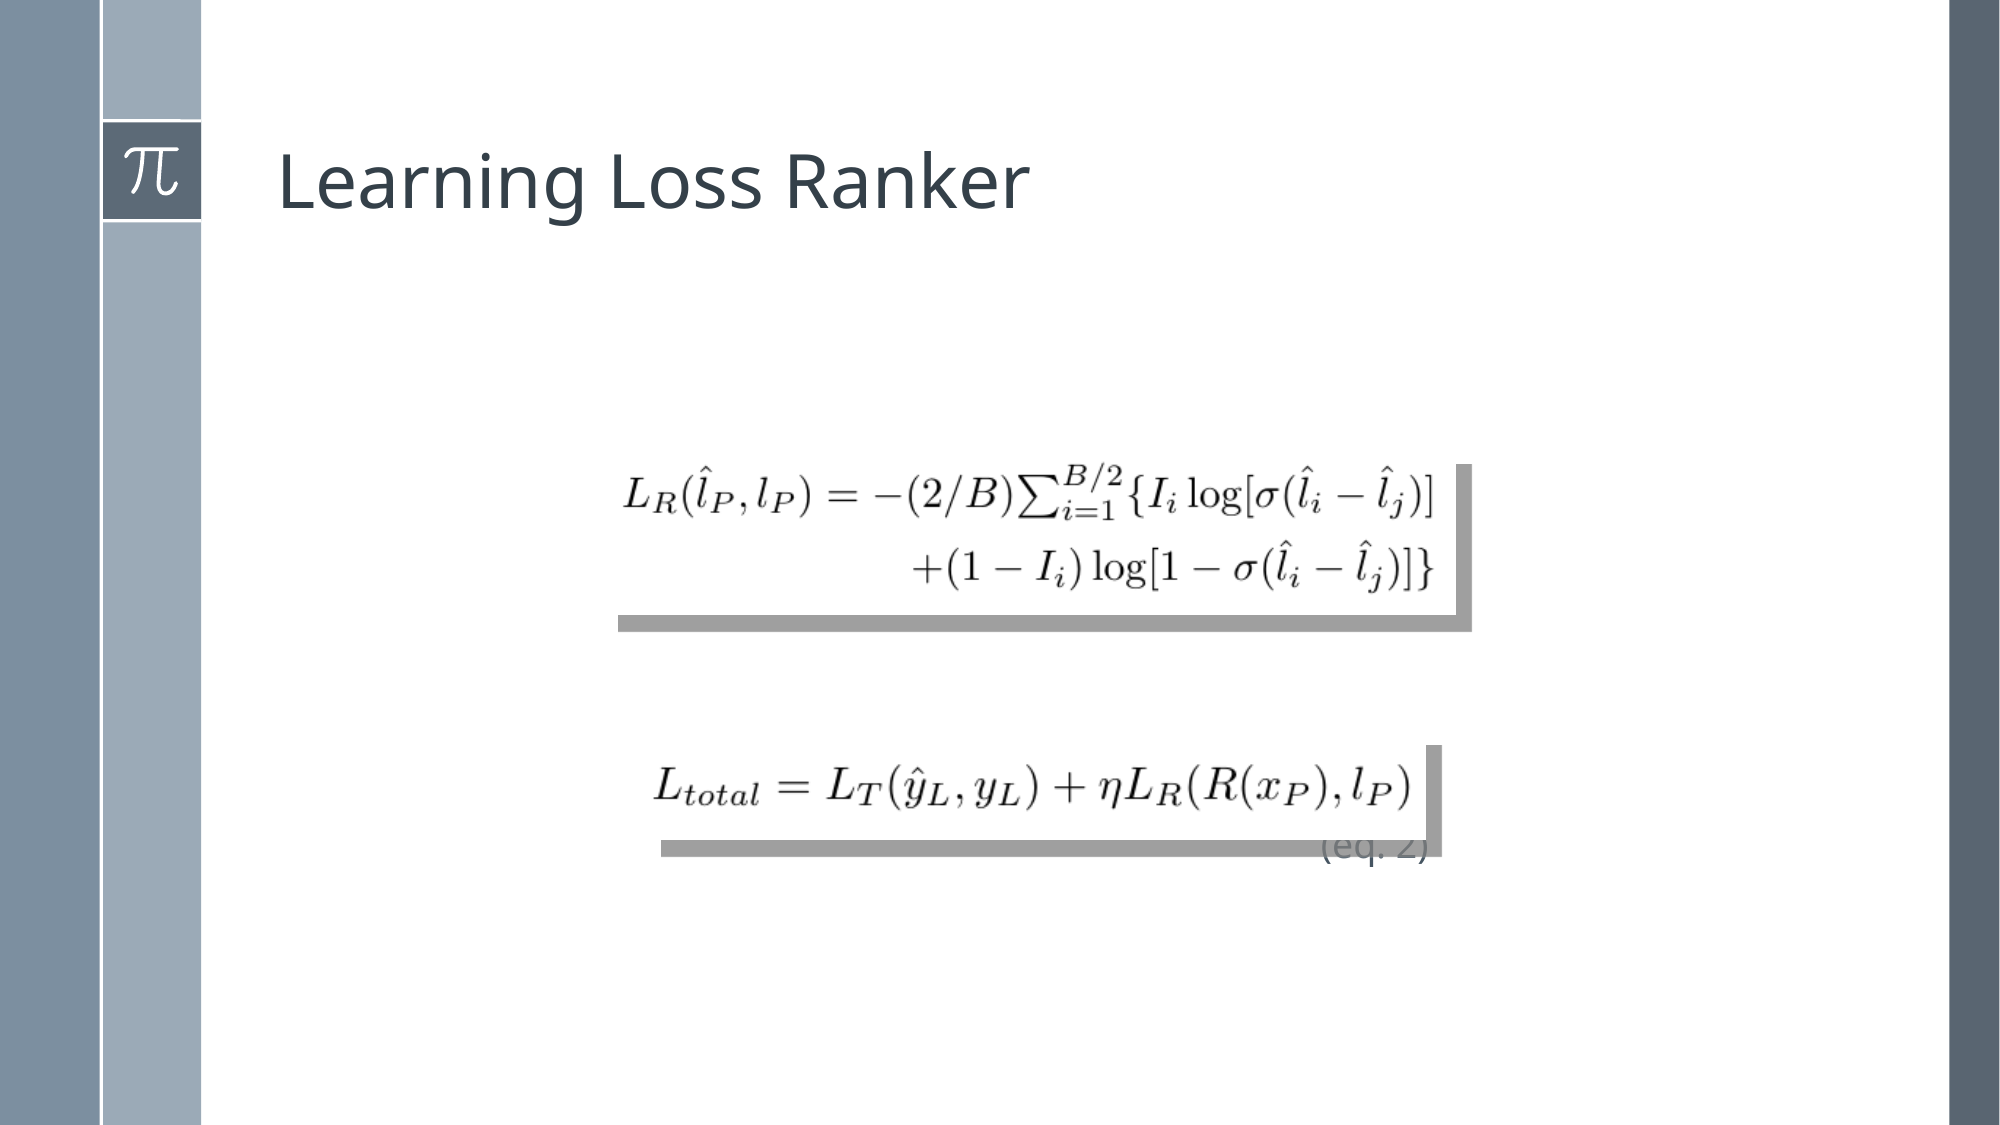

Learning Loss Ranker
 (eq. 1)
 (eq. 2)